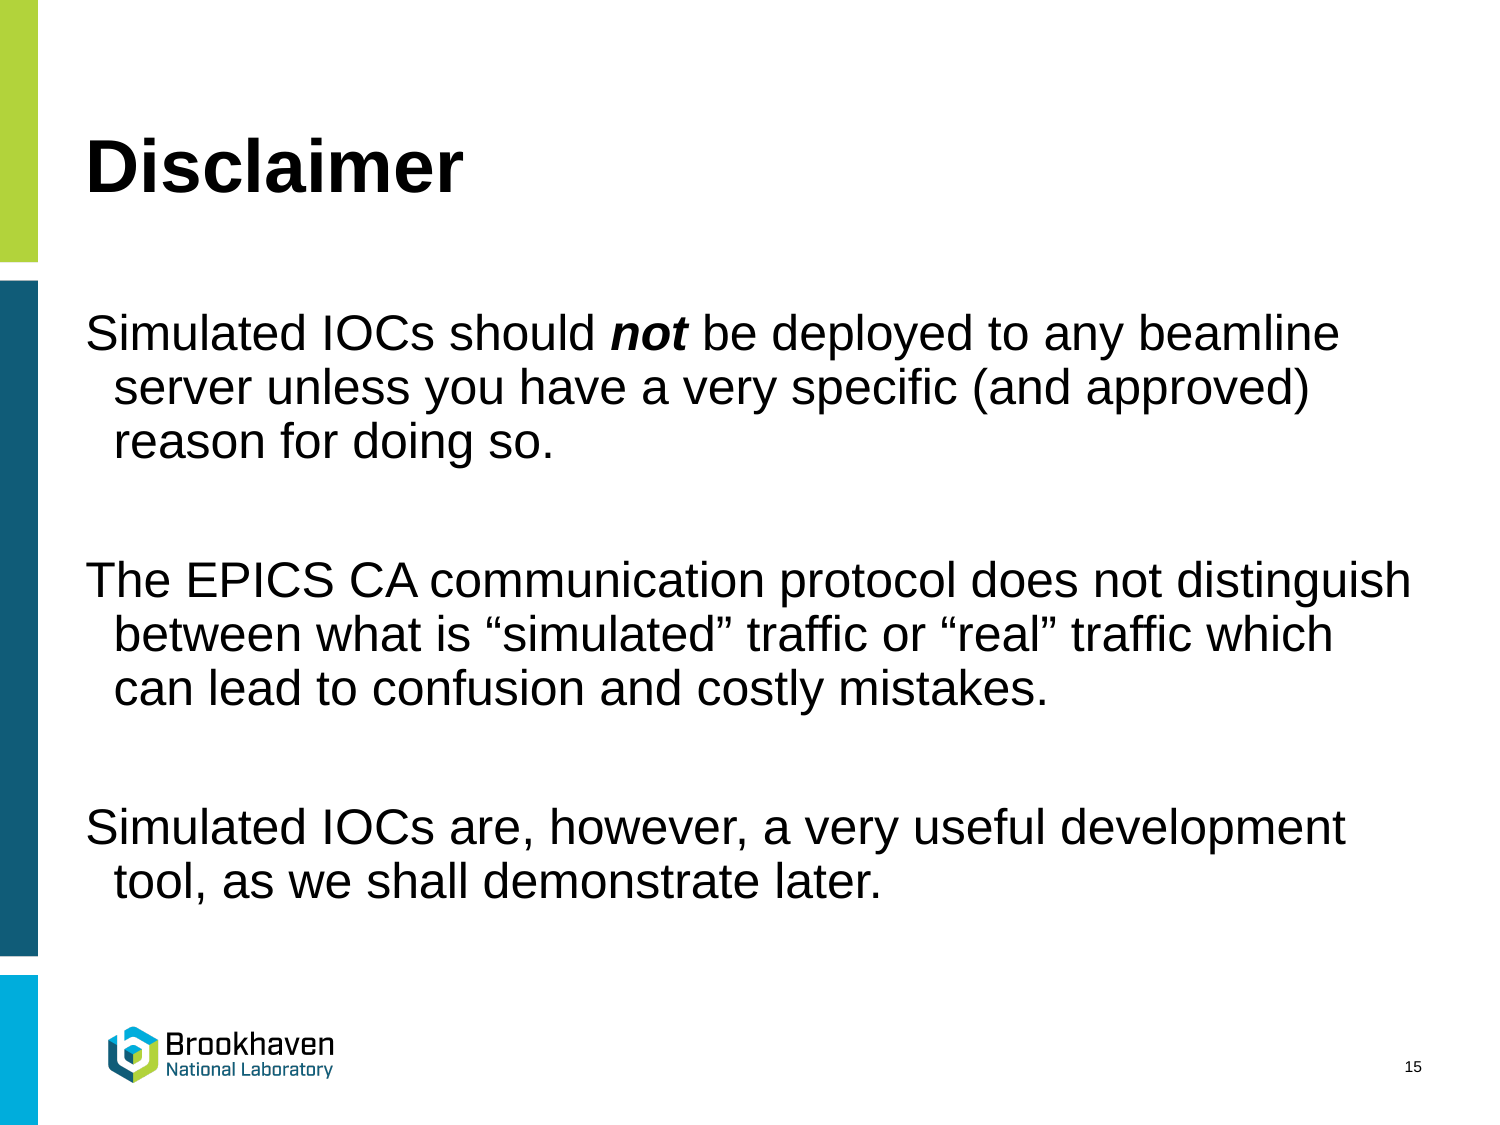

# Disclaimer
Simulated IOCs should not be deployed to any beamline server unless you have a very specific (and approved) reason for doing so.
The EPICS CA communication protocol does not distinguish between what is “simulated” traffic or “real” traffic which can lead to confusion and costly mistakes.
Simulated IOCs are, however, a very useful development tool, as we shall demonstrate later.